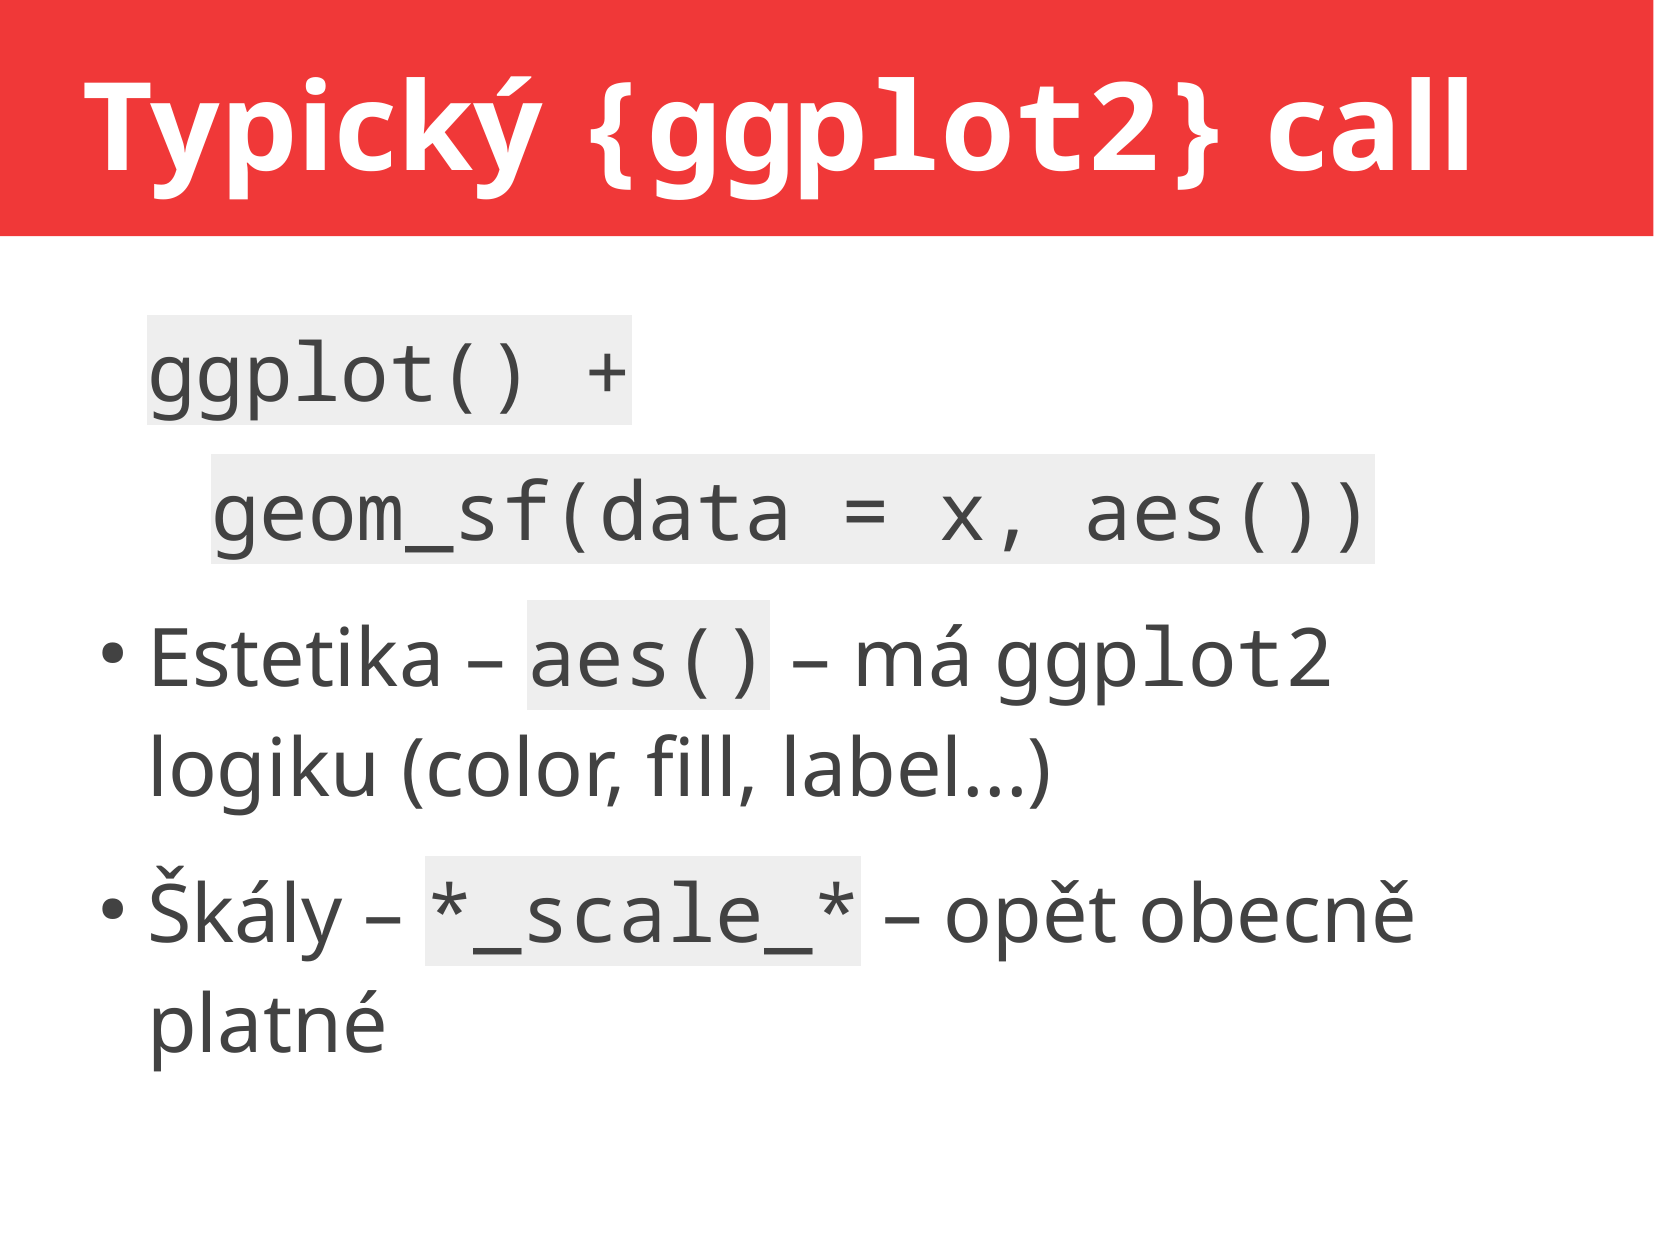

# Typický {ggplot2} call
ggplot() +
geom_sf(data = x, aes())
Estetika – aes() – má ggplot2 logiku (color, fill, label...)
Škály – *_scale_* – opět obecně platné